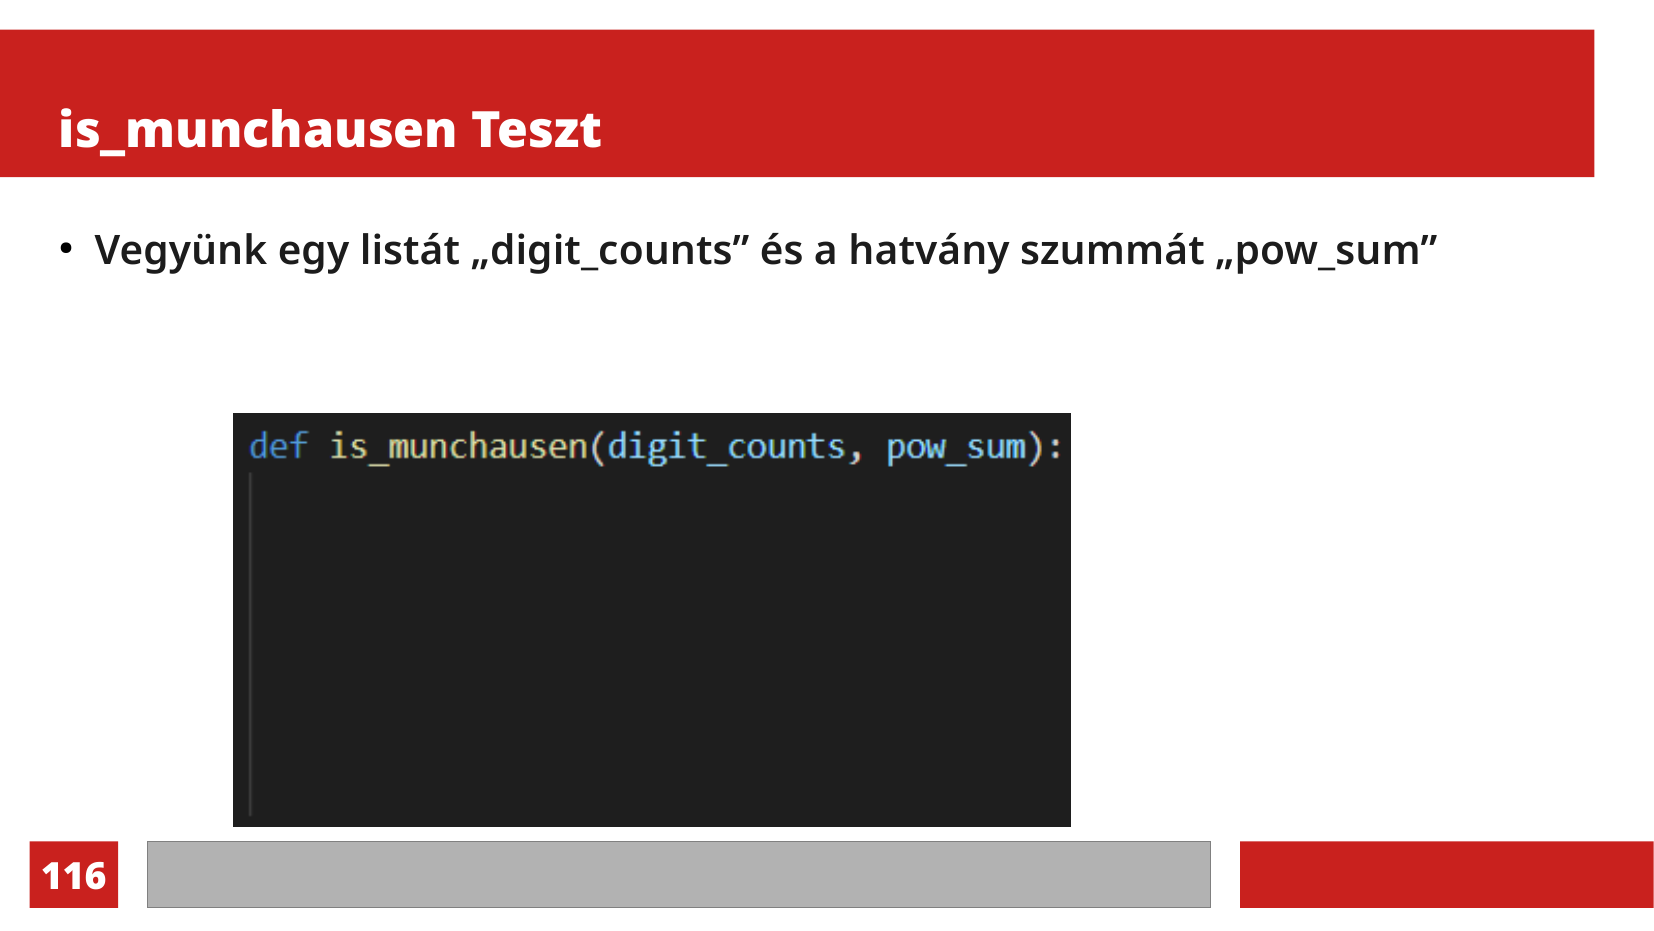

# is_munchausen Teszt
Vegyünk egy listát „digit_counts” és a hatvány szummát „pow_sum”
116